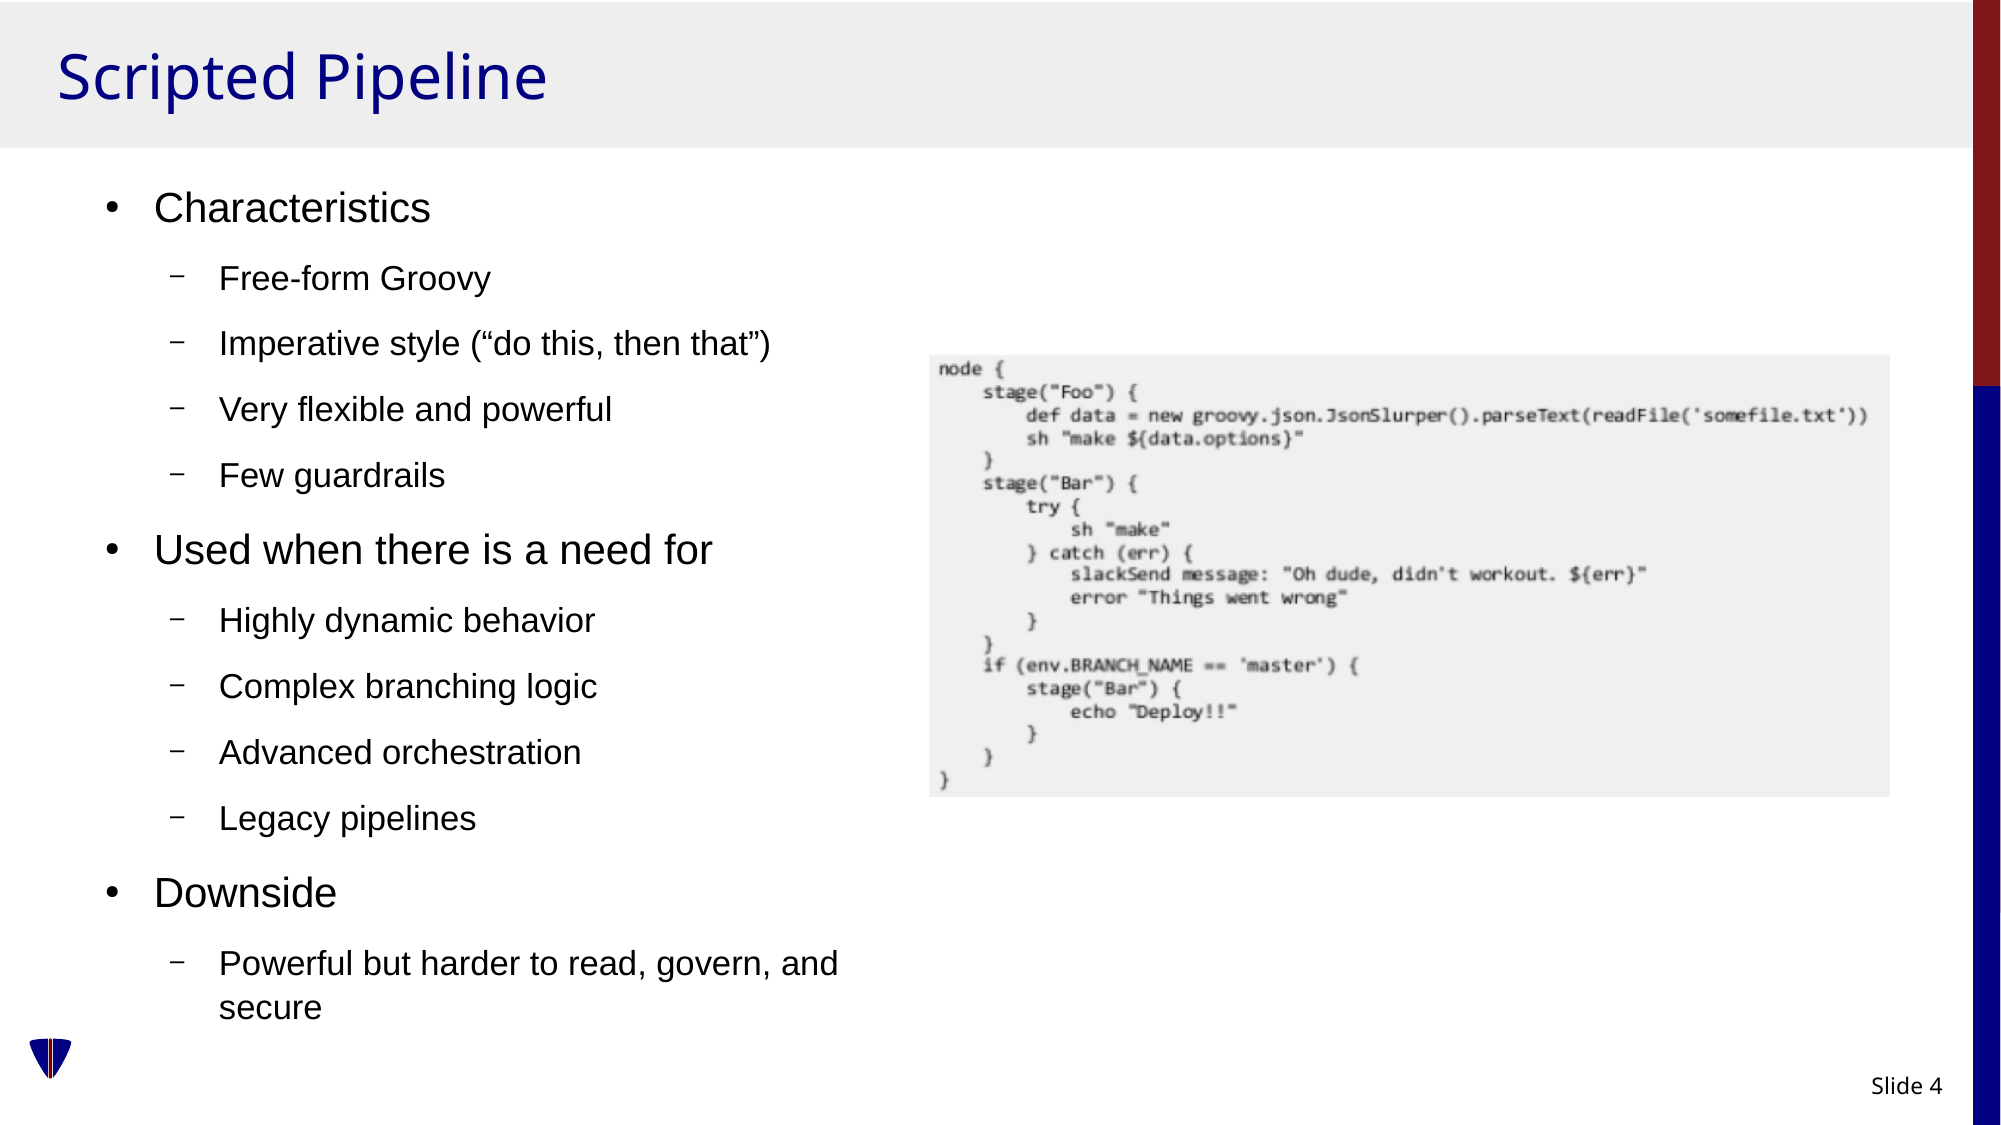

# Scripted Pipeline
Characteristics
Free-form Groovy
Imperative style (“do this, then that”)
Very flexible and powerful
Few guardrails
Used when there is a need for
Highly dynamic behavior
Complex branching logic
Advanced orchestration
Legacy pipelines
Downside
Powerful but harder to read, govern, and secure